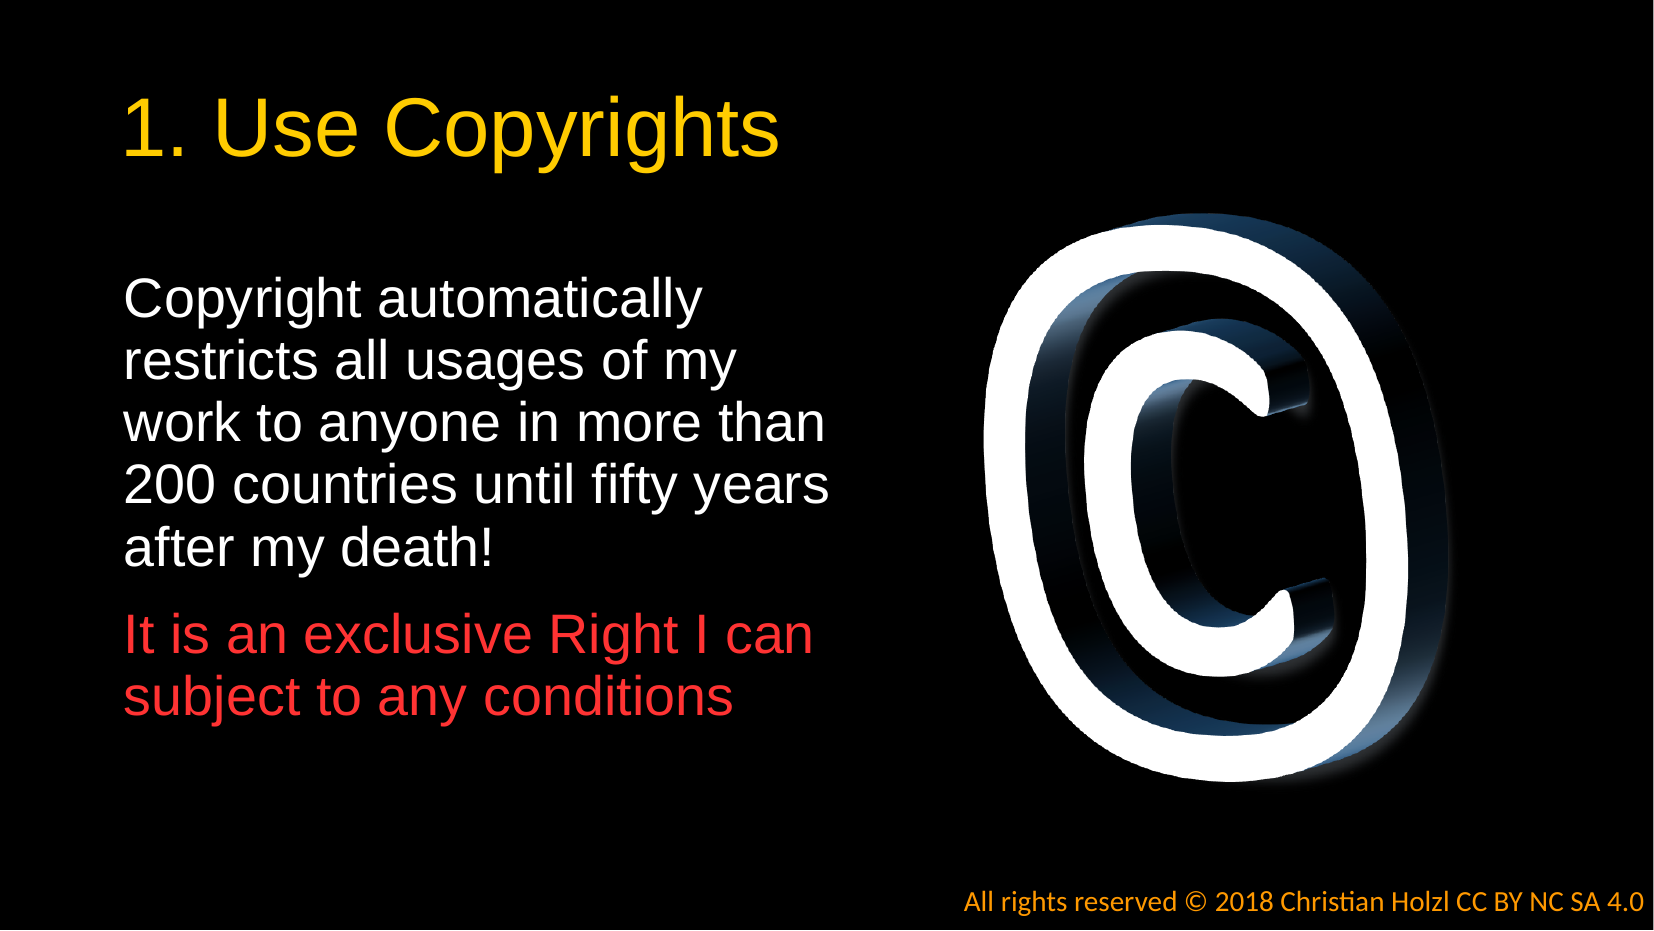

# 1. Use Copyrights
Copyright automatically restricts all usages of my work to anyone in more than 200 countries until fifty years after my death!
It is an exclusive Right I can subject to any conditions